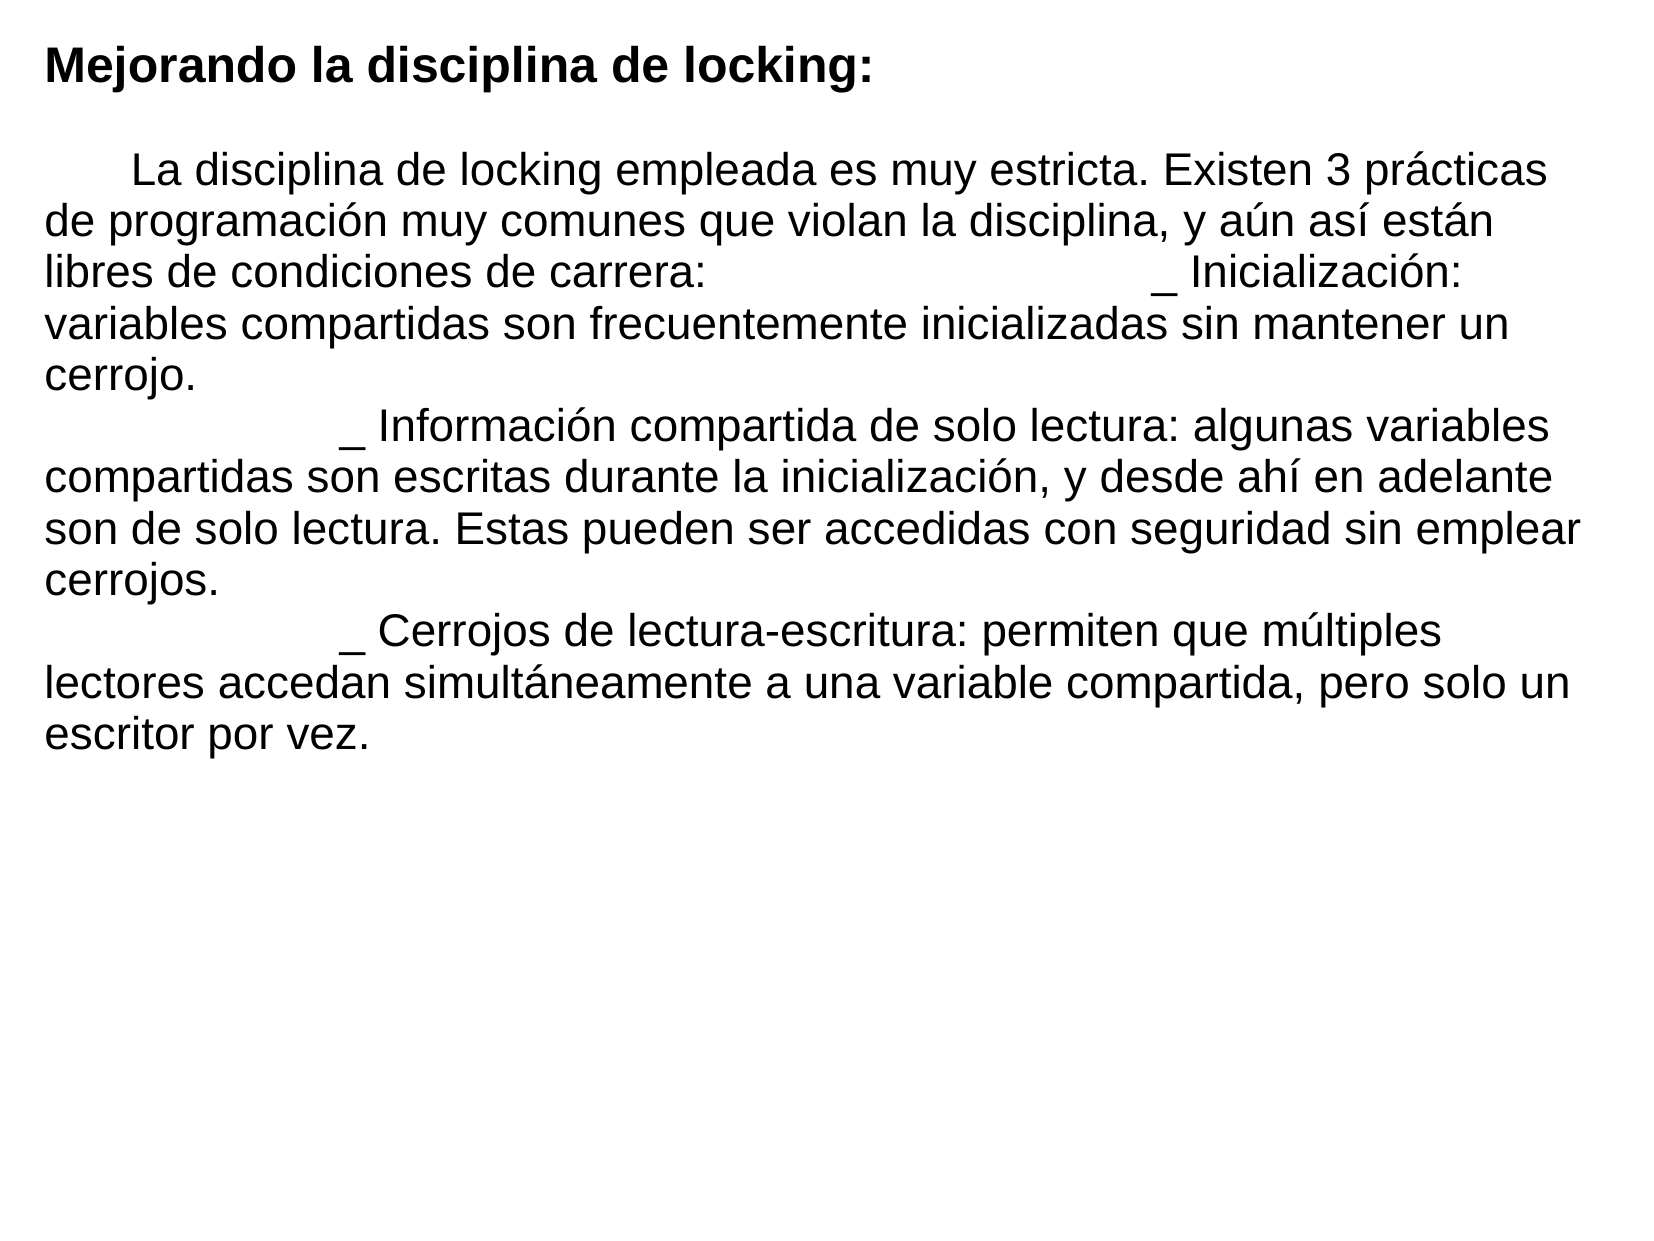

Mejorando la disciplina de locking:
	 La disciplina de locking empleada es muy estricta. Existen 3 prácticas de programación muy comunes que violan la disciplina, y aún así están libres de condiciones de carrera: 						_ Inicialización: variables compartidas son frecuentemente inicializadas sin mantener un cerrojo.
				_ Información compartida de solo lectura: algunas variables compartidas son escritas durante la inicialización, y desde ahí en adelante son de solo lectura. Estas pueden ser accedidas con seguridad sin emplear cerrojos.
				_ Cerrojos de lectura-escritura: permiten que múltiples lectores accedan simultáneamente a una variable compartida, pero solo un escritor por vez.